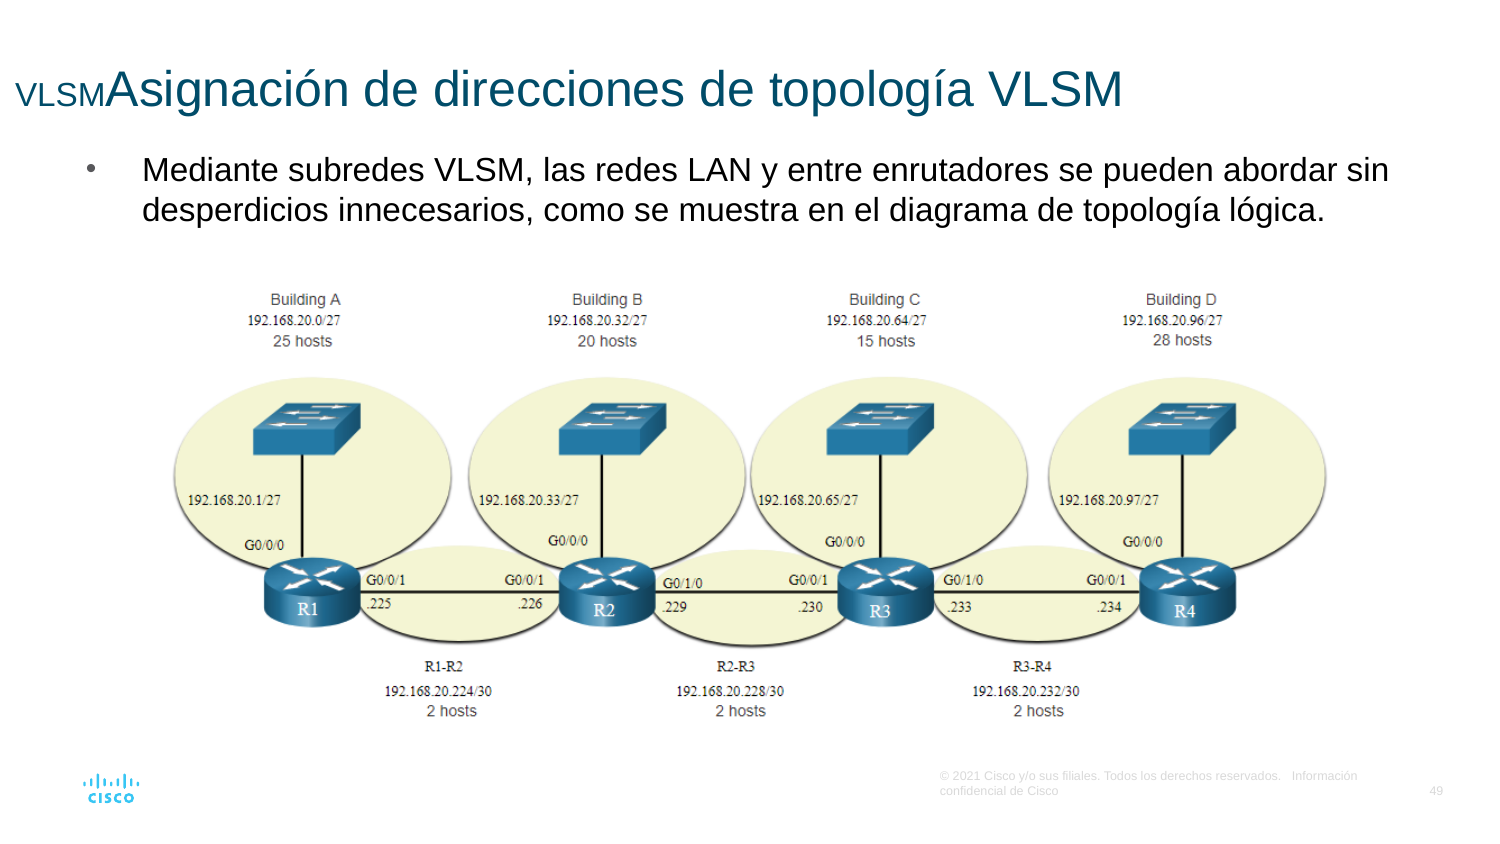

# VLSMAsignación de direcciones de topología VLSM
Mediante subredes VLSM, las redes LAN y entre enrutadores se pueden abordar sin desperdicios innecesarios, como se muestra en el diagrama de topología lógica.